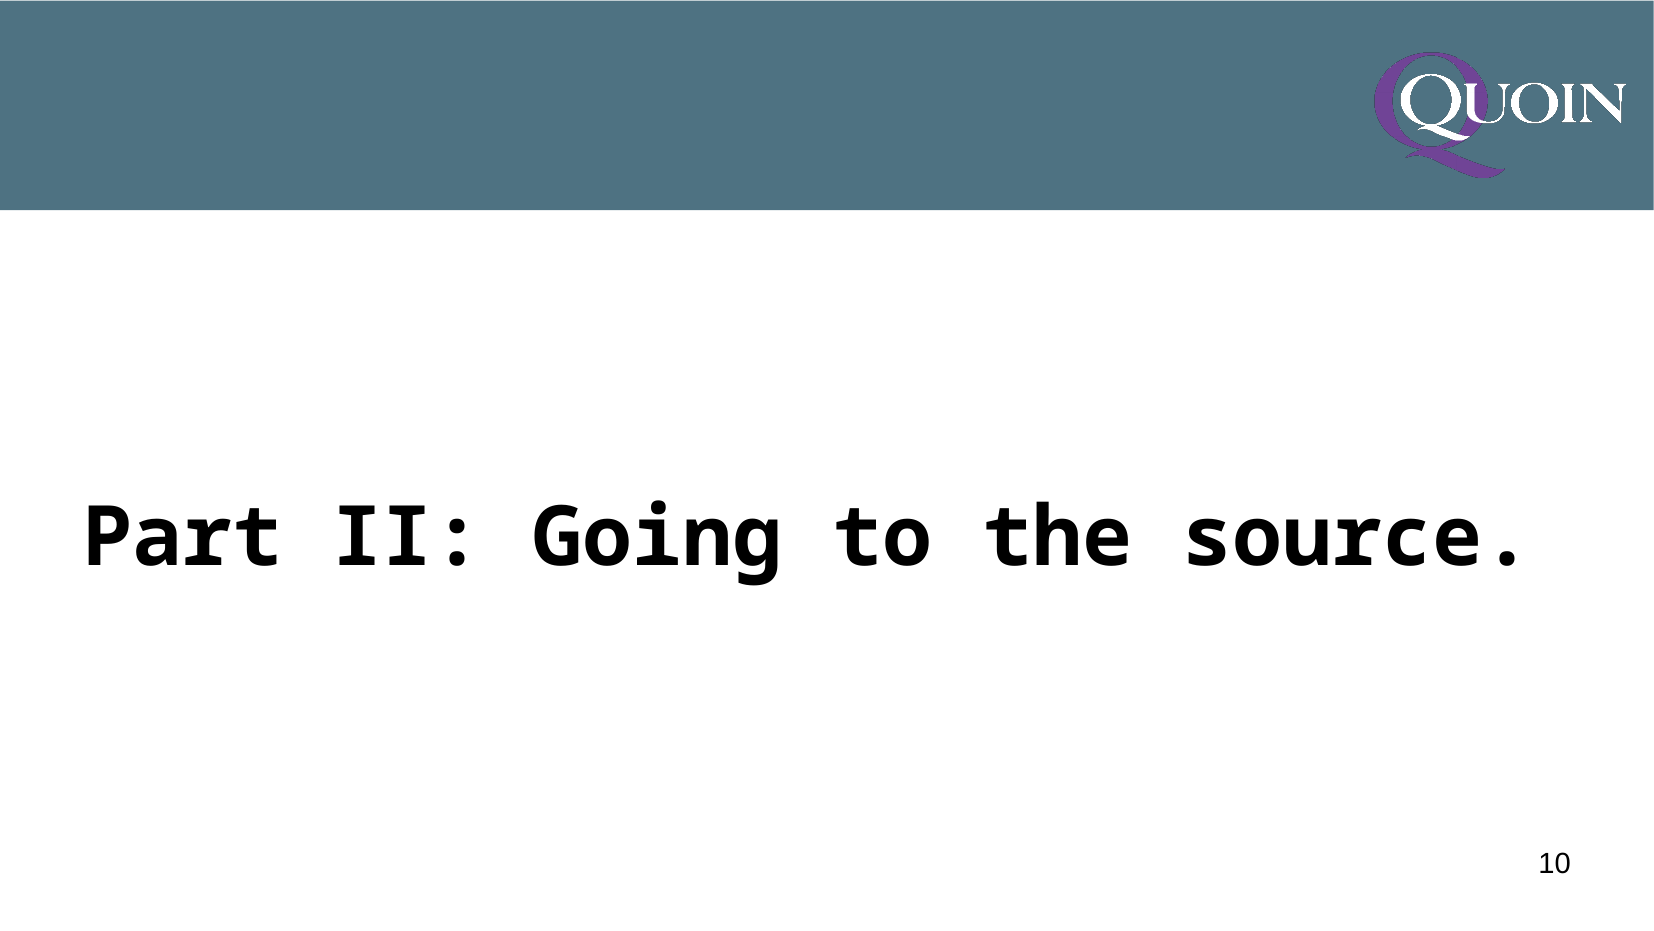

# Part II: Going to the source.
10